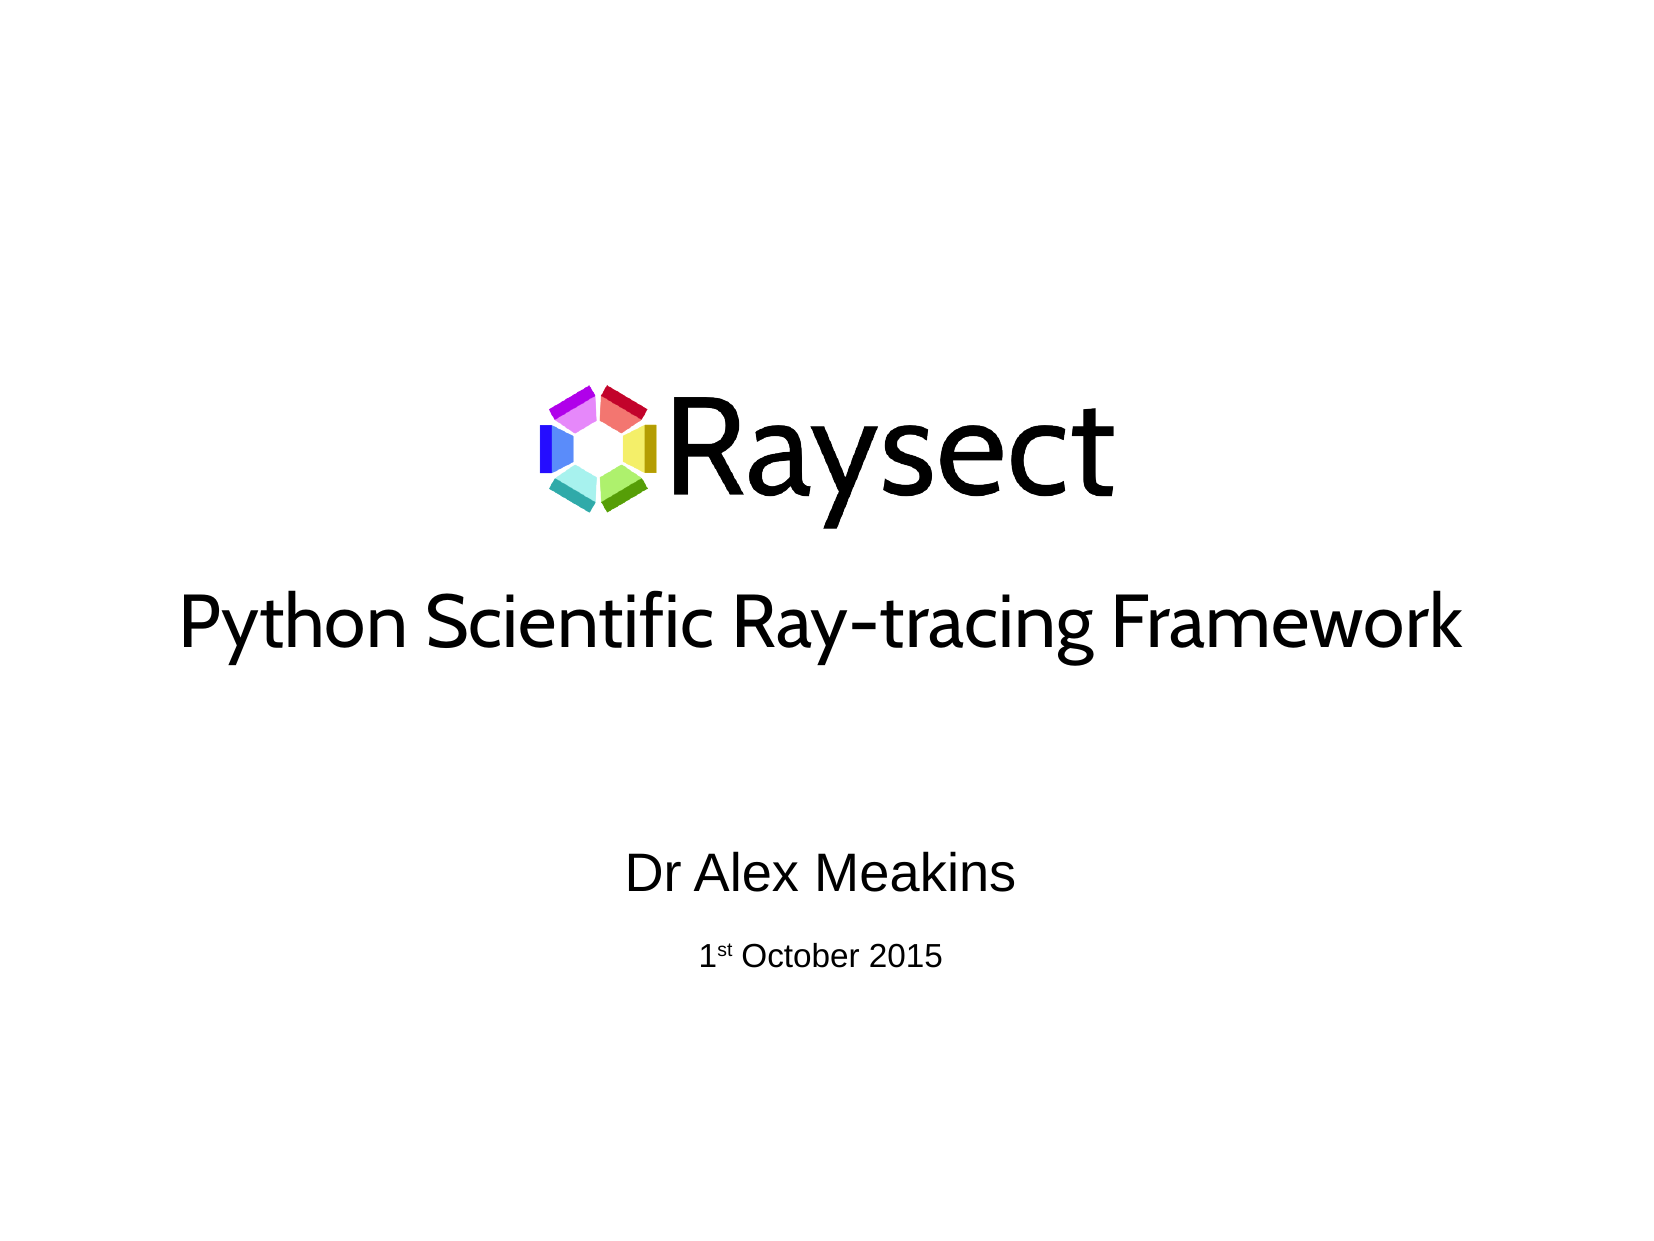

Python Scientific Ray-tracing Framework
Dr Alex Meakins
1st October 2015